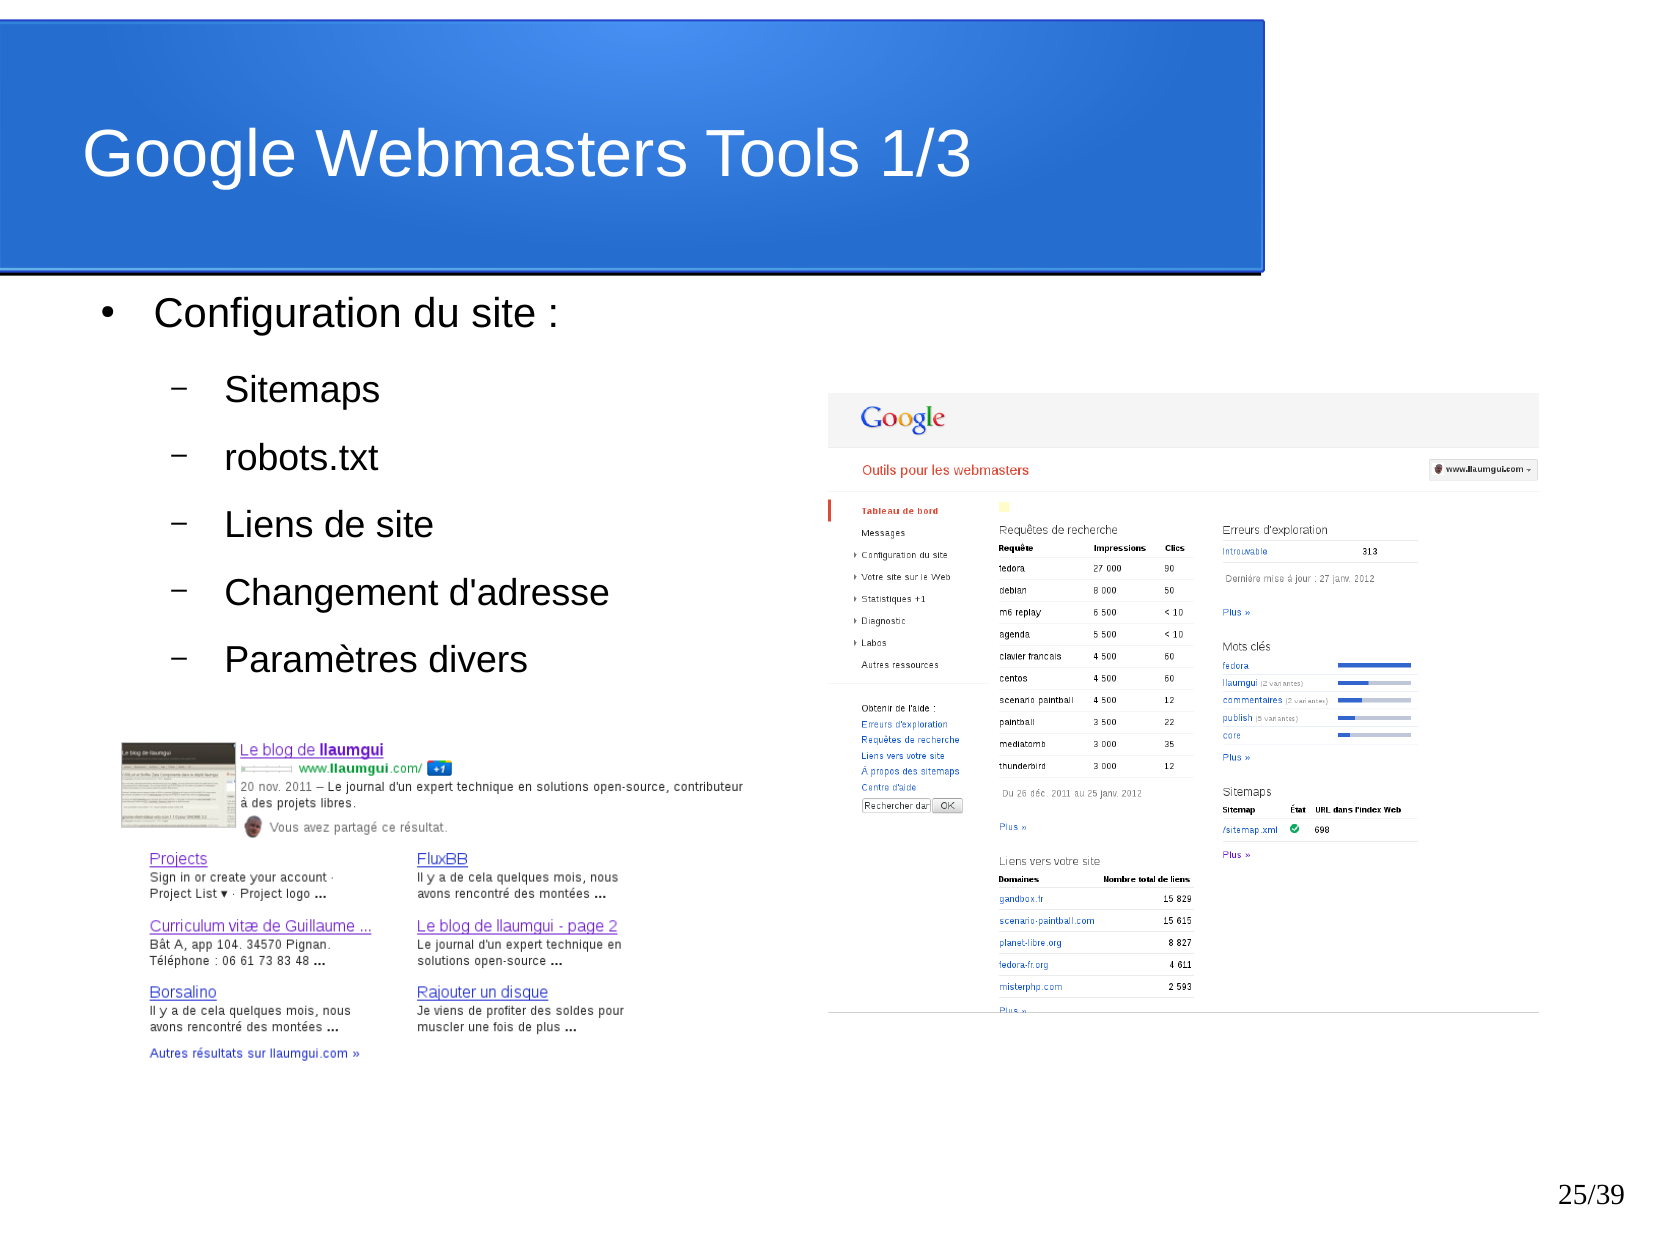

# Google Webmasters Tools 1/3
Configuration du site :
Sitemaps
robots.txt
Liens de site
Changement d'adresse
Paramètres divers